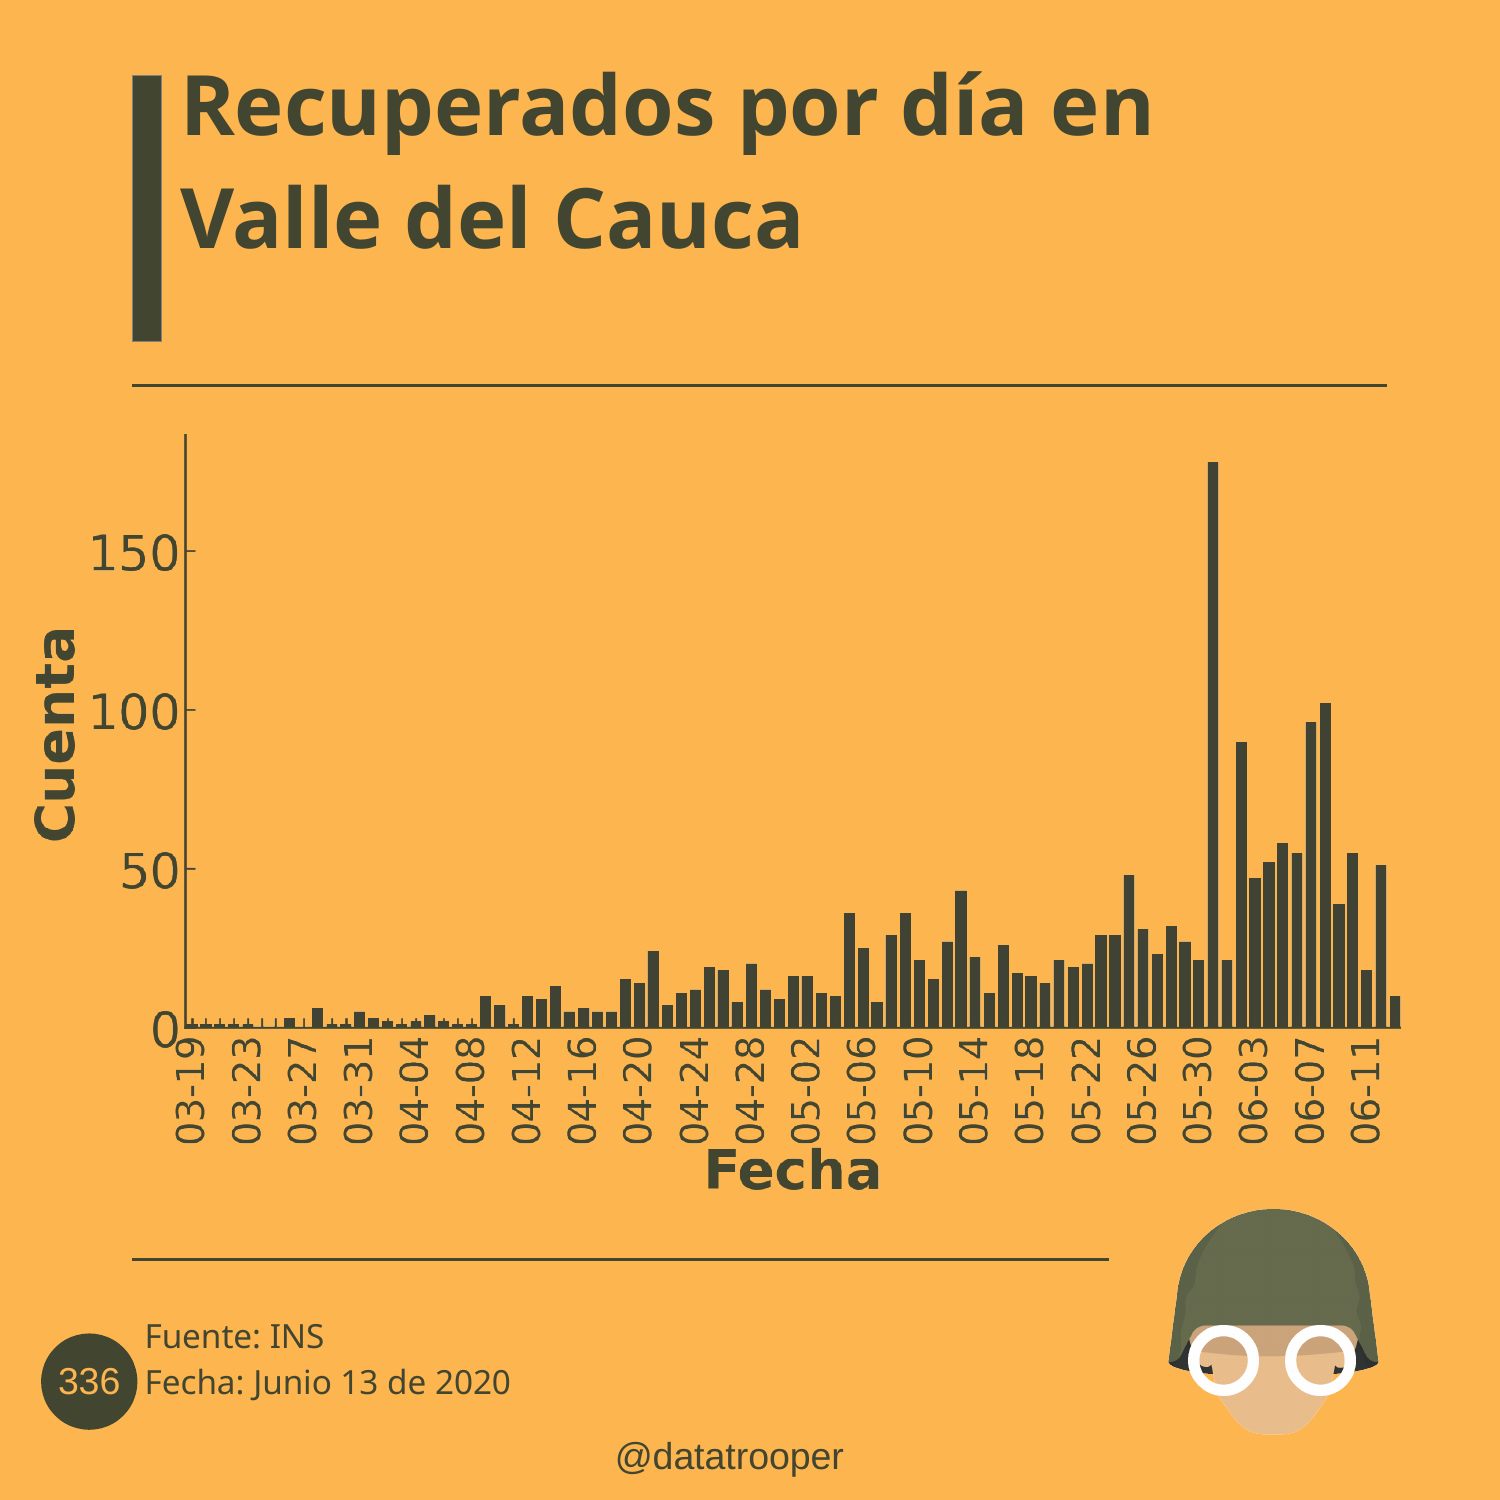

# Recuperados por día en Valle del Cauca